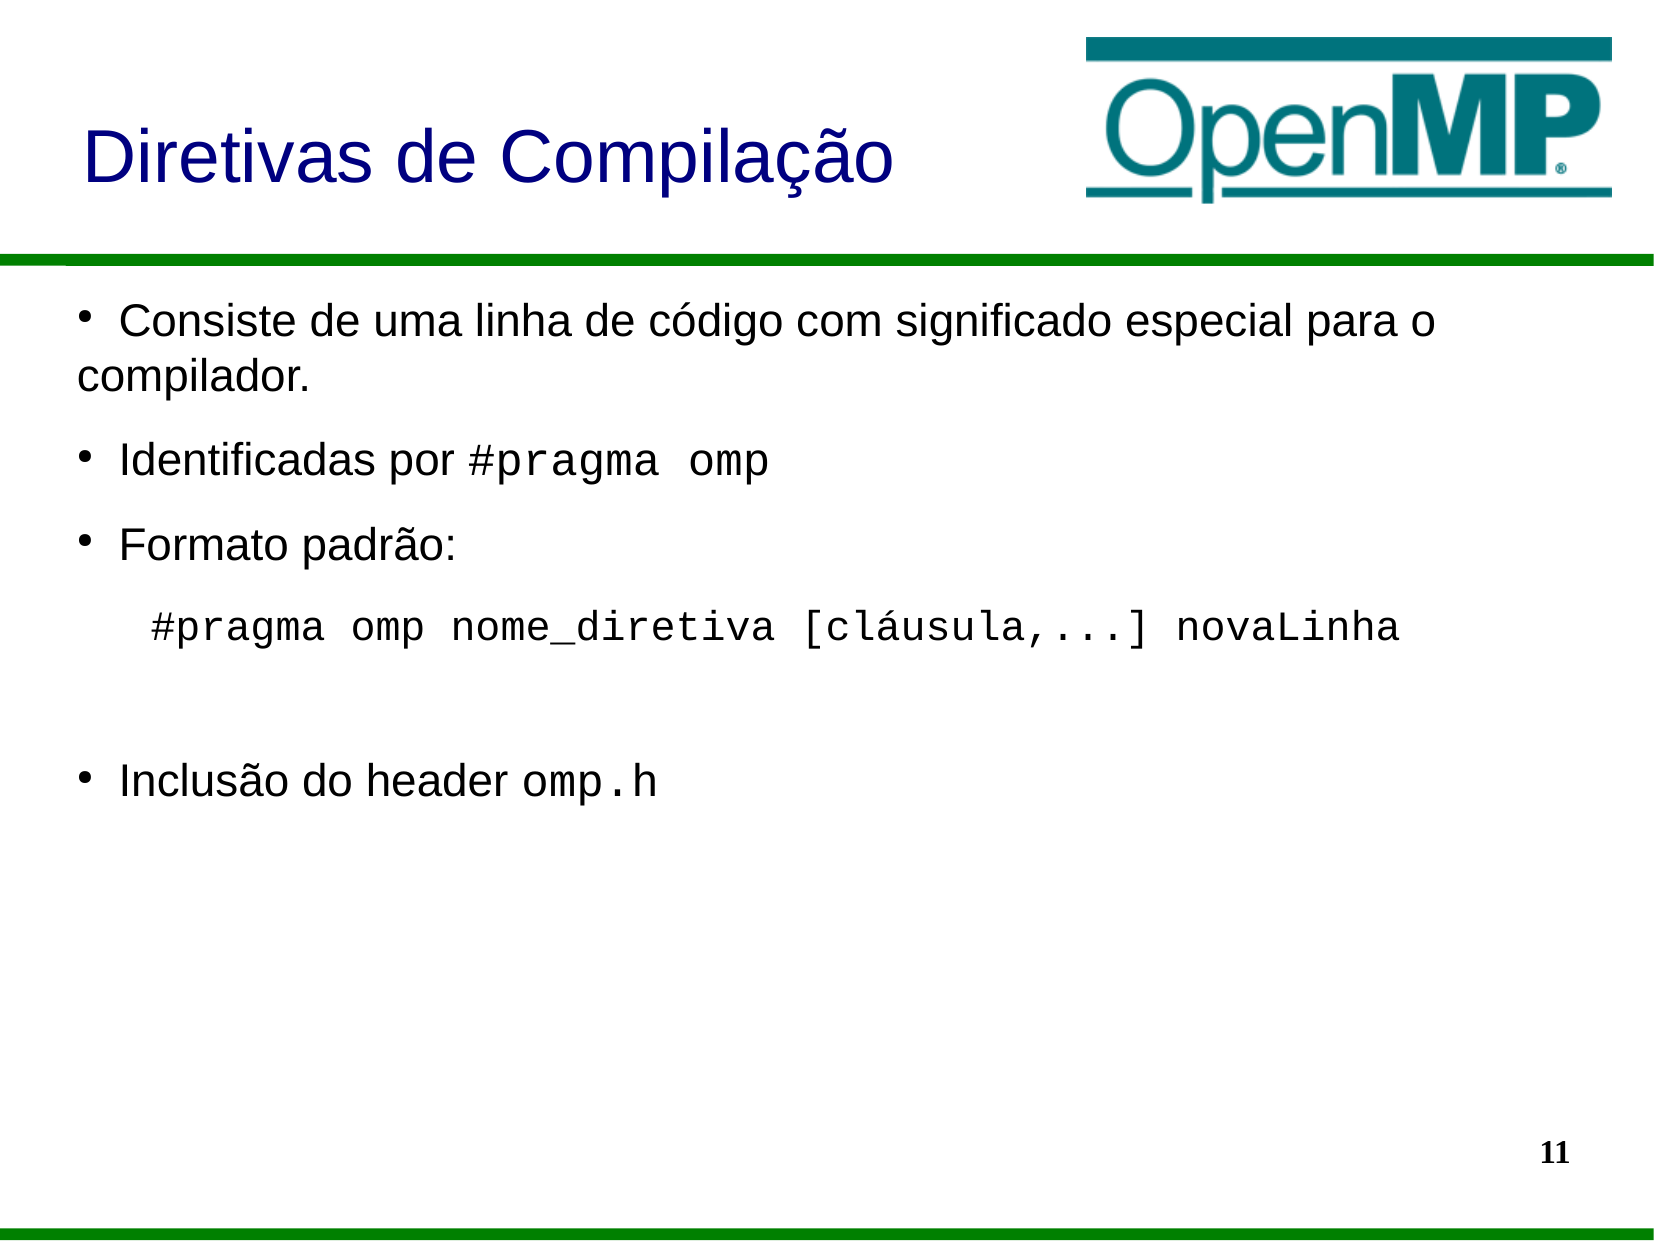

Diretivas de Compilação
# Consiste de uma linha de código com significado especial para o compilador.
 Identificadas por #pragma omp
 Formato padrão:
	#pragma omp nome_diretiva [cláusula,...] novaLinha
 Inclusão do header omp.h